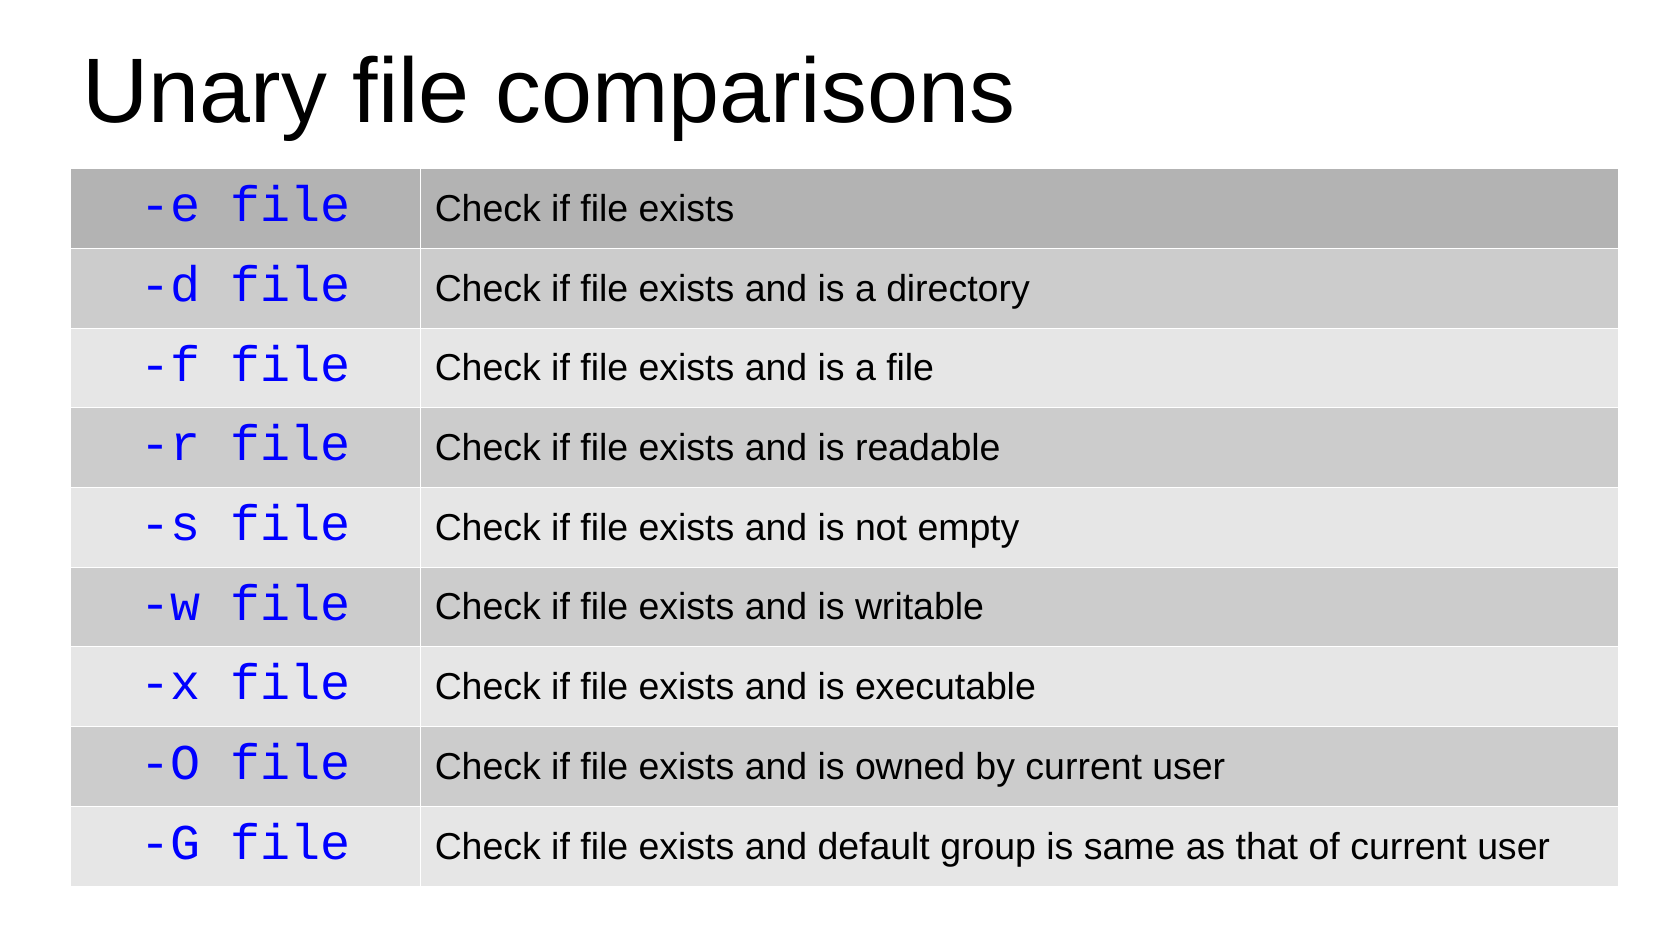

# Unary file comparisons
| -e file | Check if file exists |
| --- | --- |
| -d file | Check if file exists and is a directory |
| -f file | Check if file exists and is a file |
| -r file | Check if file exists and is readable |
| -s file | Check if file exists and is not empty |
| -w file | Check if file exists and is writable |
| -x file | Check if file exists and is executable |
| -O file | Check if file exists and is owned by current user |
| -G file | Check if file exists and default group is same as that of current user |